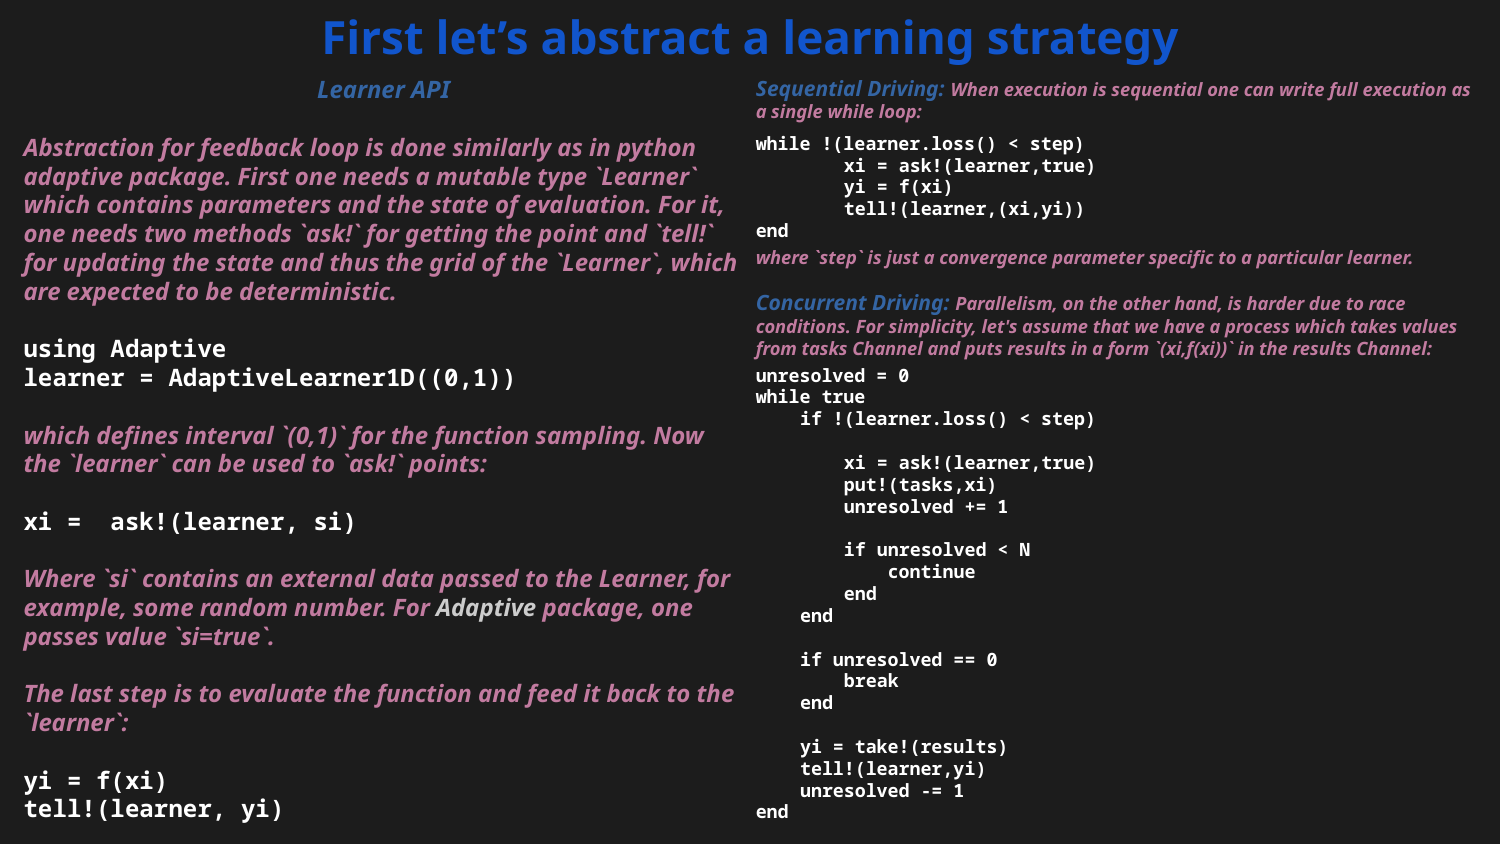

First let’s abstract a learning strategy
Learner API
Abstraction for feedback loop is done similarly as in python adaptive package. First one needs a mutable type `Learner` which contains parameters and the state of evaluation. For it, one needs two methods `ask!` for getting the point and `tell!` for updating the state and thus the grid of the `Learner`, which are expected to be deterministic.
using Adaptive
learner = AdaptiveLearner1D((0,1))
which defines interval `(0,1)` for the function sampling. Now the `learner` can be used to `ask!` points:
xi = ask!(learner, si)
Where `si` contains an external data passed to the Learner, for example, some random number. For Adaptive package, one passes value `si=true`.
The last step is to evaluate the function and feed it back to the `learner`:
yi = f(xi)
tell!(learner, yi)
# Sequential Driving: When execution is sequential one can write full execution as a single while loop:
while !(learner.loss() < step)
 xi = ask!(learner,true)
 yi = f(xi)
 tell!(learner,(xi,yi))
end
where `step` is just a convergence parameter specific to a particular learner.
Concurrent Driving: Parallelism, on the other hand, is harder due to race conditions. For simplicity, let's assume that we have a process which takes values from tasks Channel and puts results in a form `(xi,f(xi))` in the results Channel:
unresolved = 0
while true
 if !(learner.loss() < step)
 xi = ask!(learner,true)
 put!(tasks,xi)
 unresolved += 1
 if unresolved < N
 continue
 end
 end
 if unresolved == 0
 break
 end
 yi = take!(results)
 tell!(learner,yi)
 unresolved -= 1
end